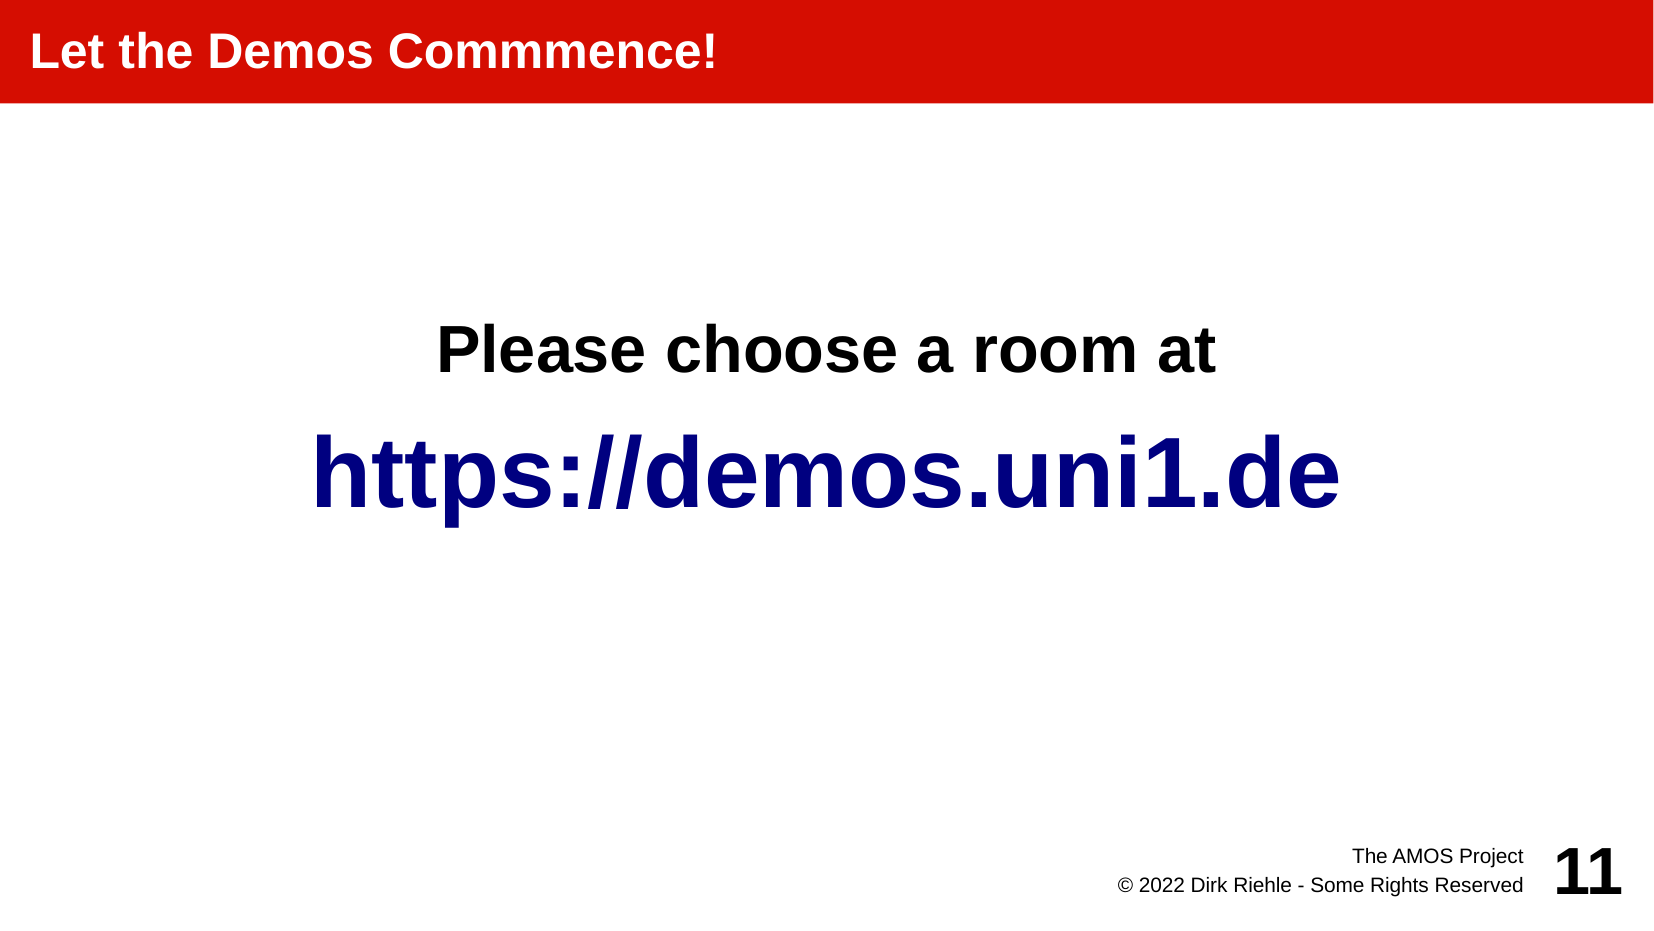

# Let the Demos Commmence!
Please choose a room at
https://demos.uni1.de
The AMOS Project
11
© 2022 Dirk Riehle - Some Rights Reserved